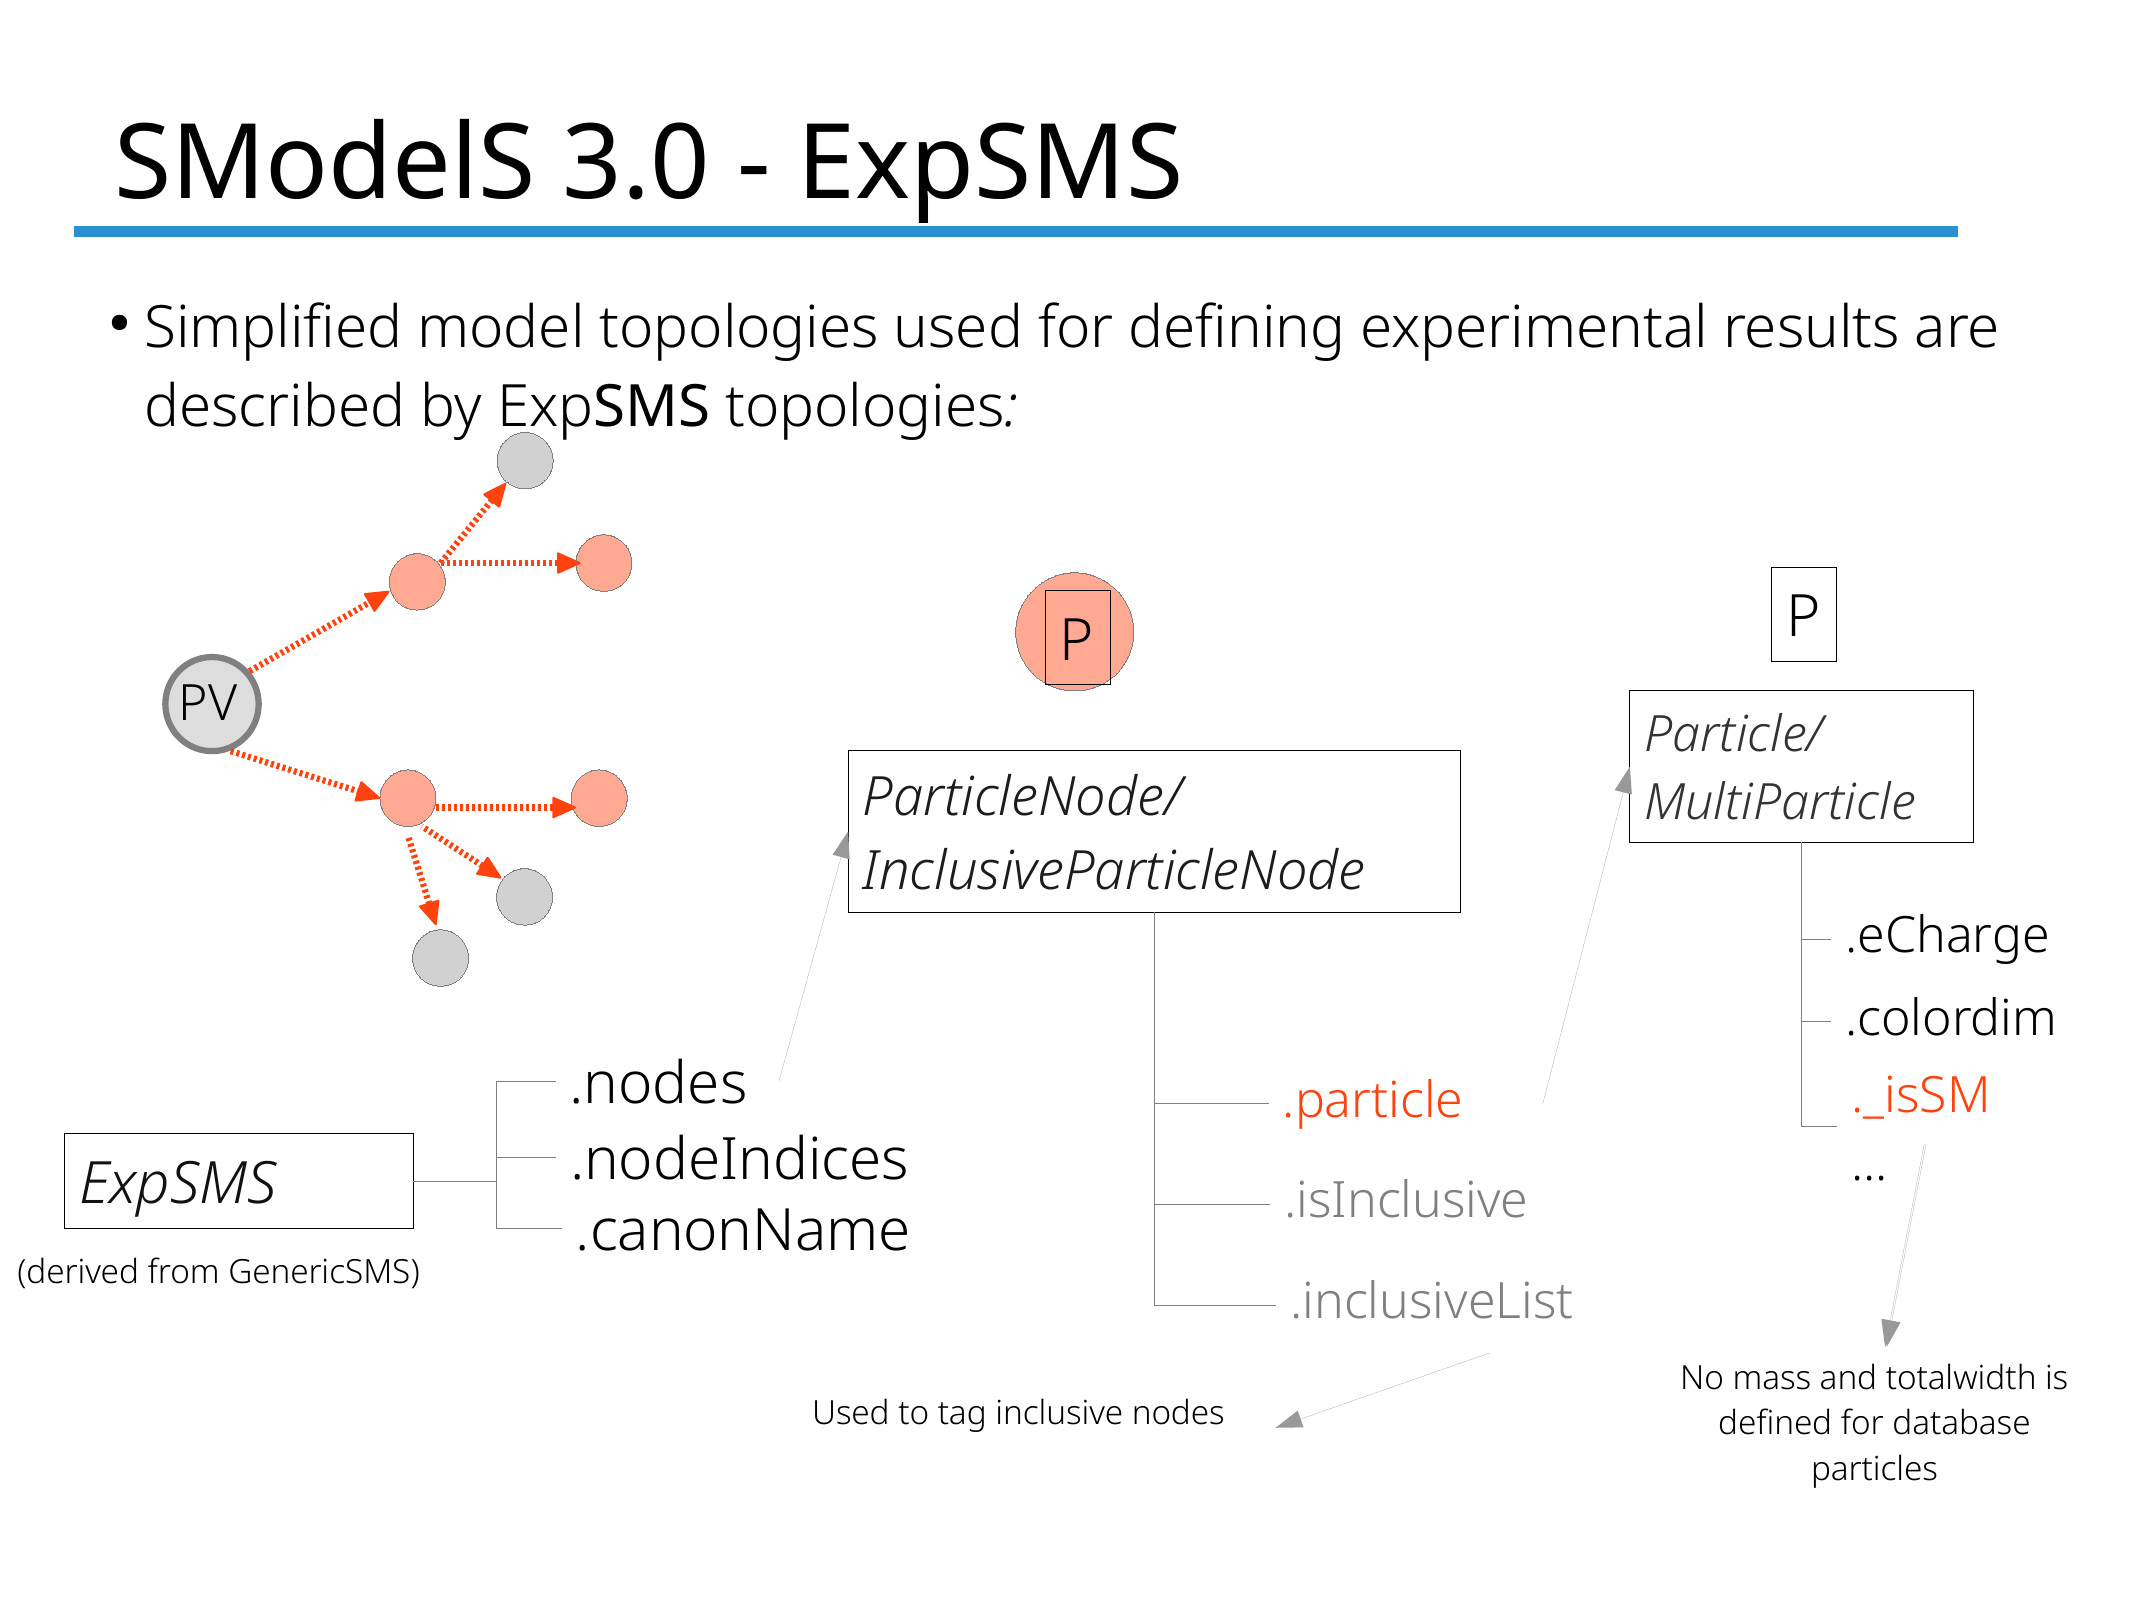

SModelS 3.0 - ExpSMS
Simplified model topologies used for defining experimental results are described by ExpSMS topologies:
P
P
PV
Particle/
MultiParticle
ParticleNode/
InclusiveParticleNode
.eCharge
.colordim
.nodes
._isSM
...
.particle
.nodeIndices
ExpSMS
.isInclusive
.canonName
(derived from GenericSMS)
.inclusiveList
No mass and totalwidth is defined for database particles
Used to tag inclusive nodes